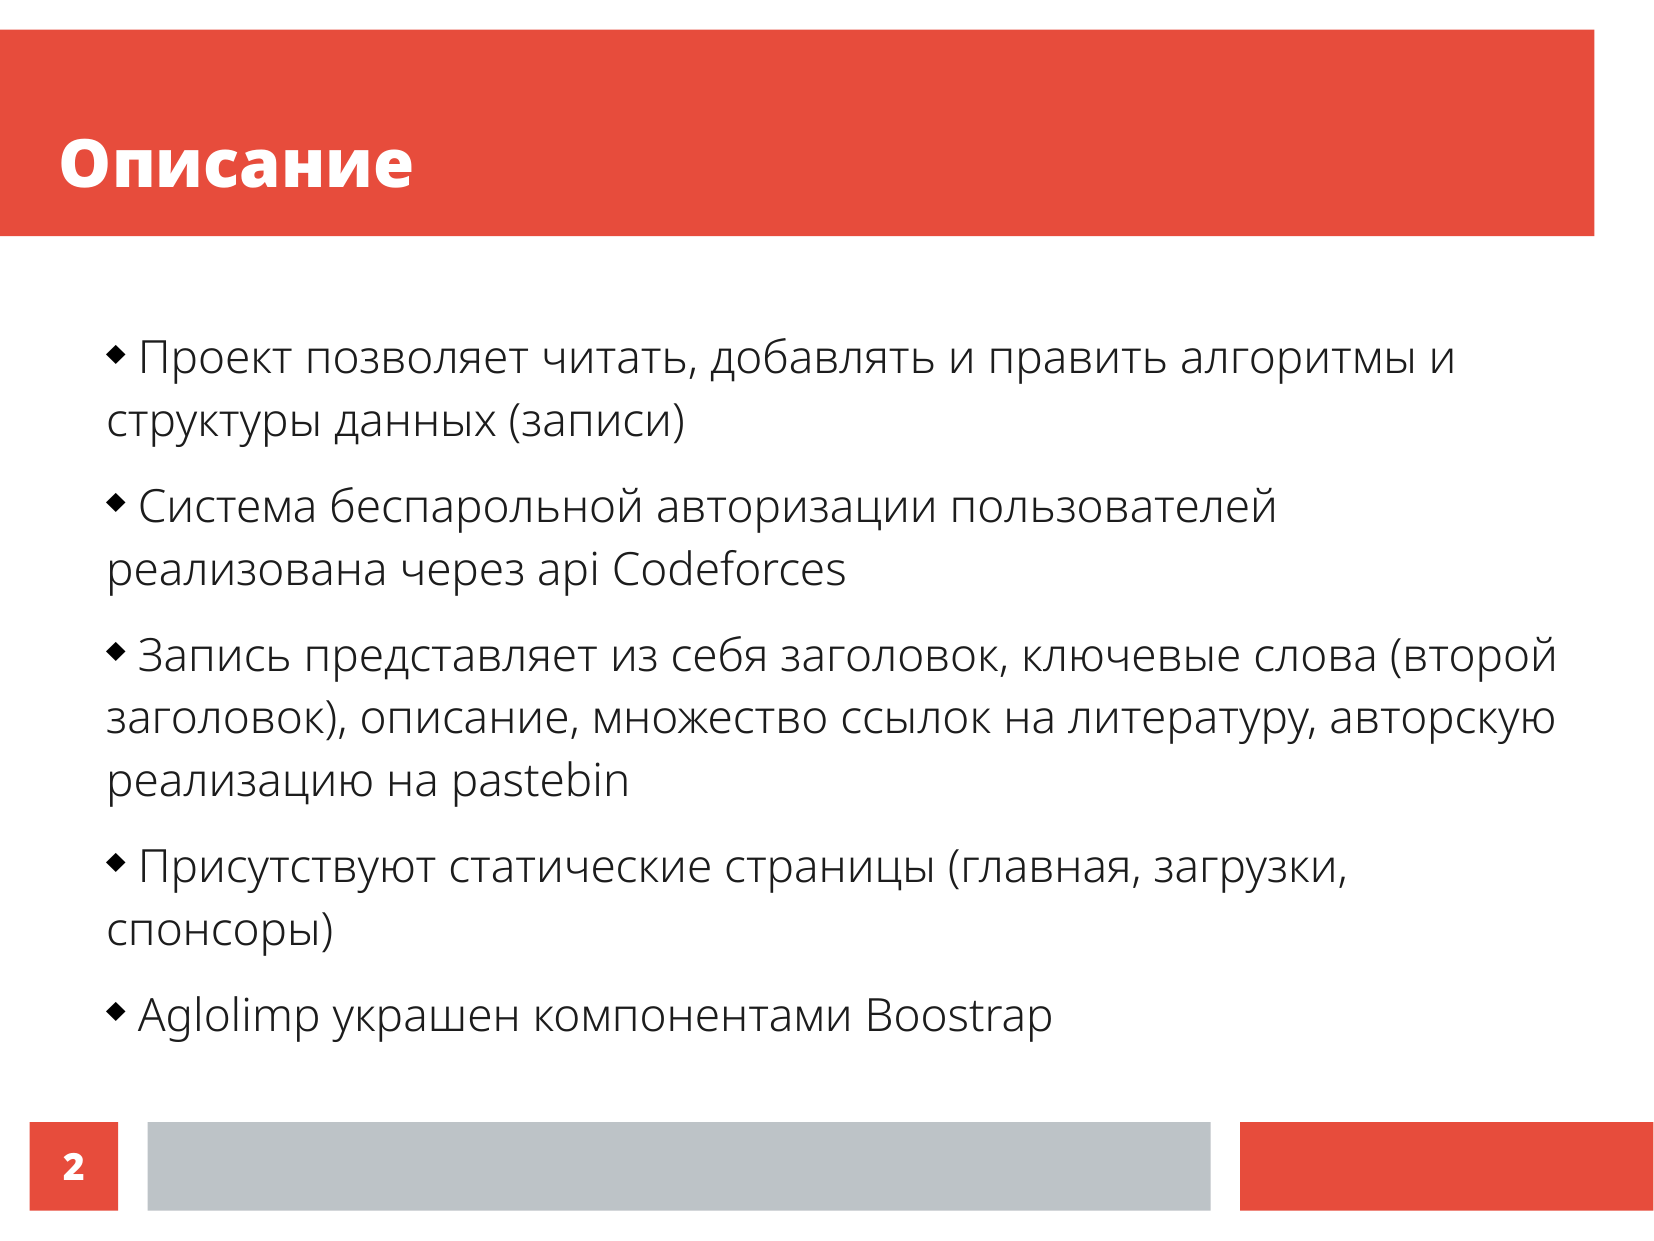

# Описание
 Проект позволяет читать, добавлять и править алгоритмы и структуры данных (записи)
 Система беспарольной авторизации пользователей реализована через api Codeforces
 Запись представляет из себя заголовок, ключевые слова (второй заголовок), описание, множество ссылок на литературу, авторскую реализацию на pastebin
 Присутствуют статические страницы (главная, загрузки, спонсоры)
 Aglolimp украшен компонентами Boostrap
2